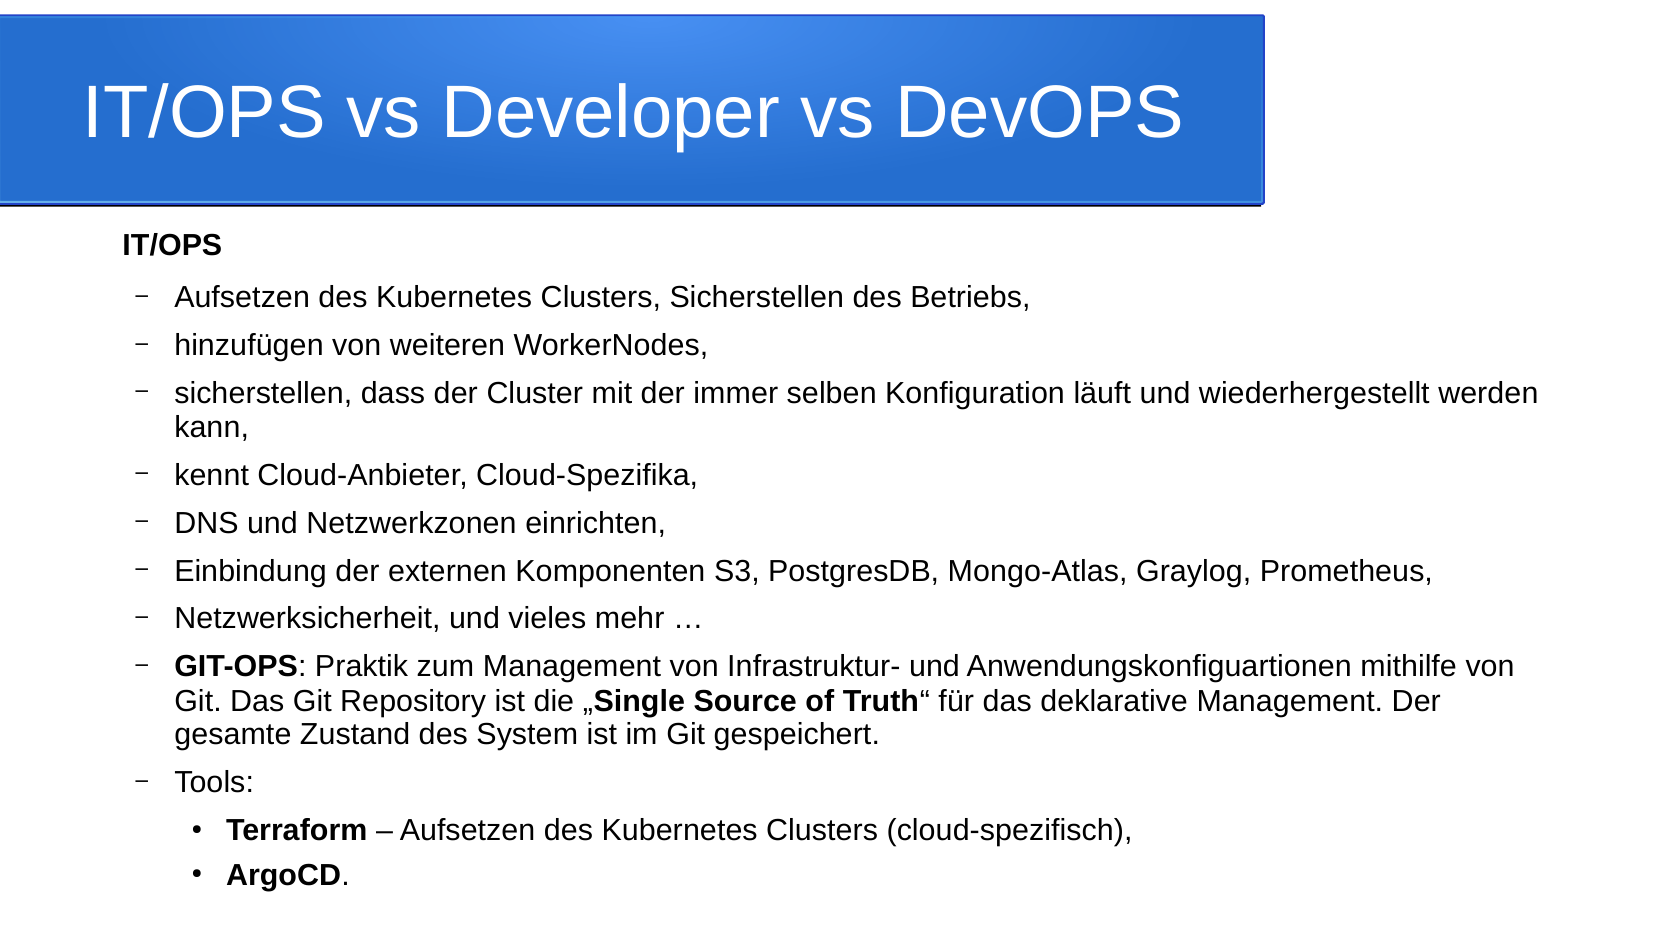

# IT/OPS vs Developer vs DevOPS
IT/OPS
Aufsetzen des Kubernetes Clusters, Sicherstellen des Betriebs,
hinzufügen von weiteren WorkerNodes,
sicherstellen, dass der Cluster mit der immer selben Konfiguration läuft und wiederhergestellt werden kann,
kennt Cloud-Anbieter, Cloud-Spezifika,
DNS und Netzwerkzonen einrichten,
Einbindung der externen Komponenten S3, PostgresDB, Mongo-Atlas, Graylog, Prometheus,
Netzwerksicherheit, und vieles mehr …
GIT-OPS: Praktik zum Management von Infrastruktur- und Anwendungskonfiguartionen mithilfe von Git. Das Git Repository ist die „Single Source of Truth“ für das deklarative Management. Der gesamte Zustand des System ist im Git gespeichert.
Tools:
Terraform – Aufsetzen des Kubernetes Clusters (cloud-spezifisch),
ArgoCD.